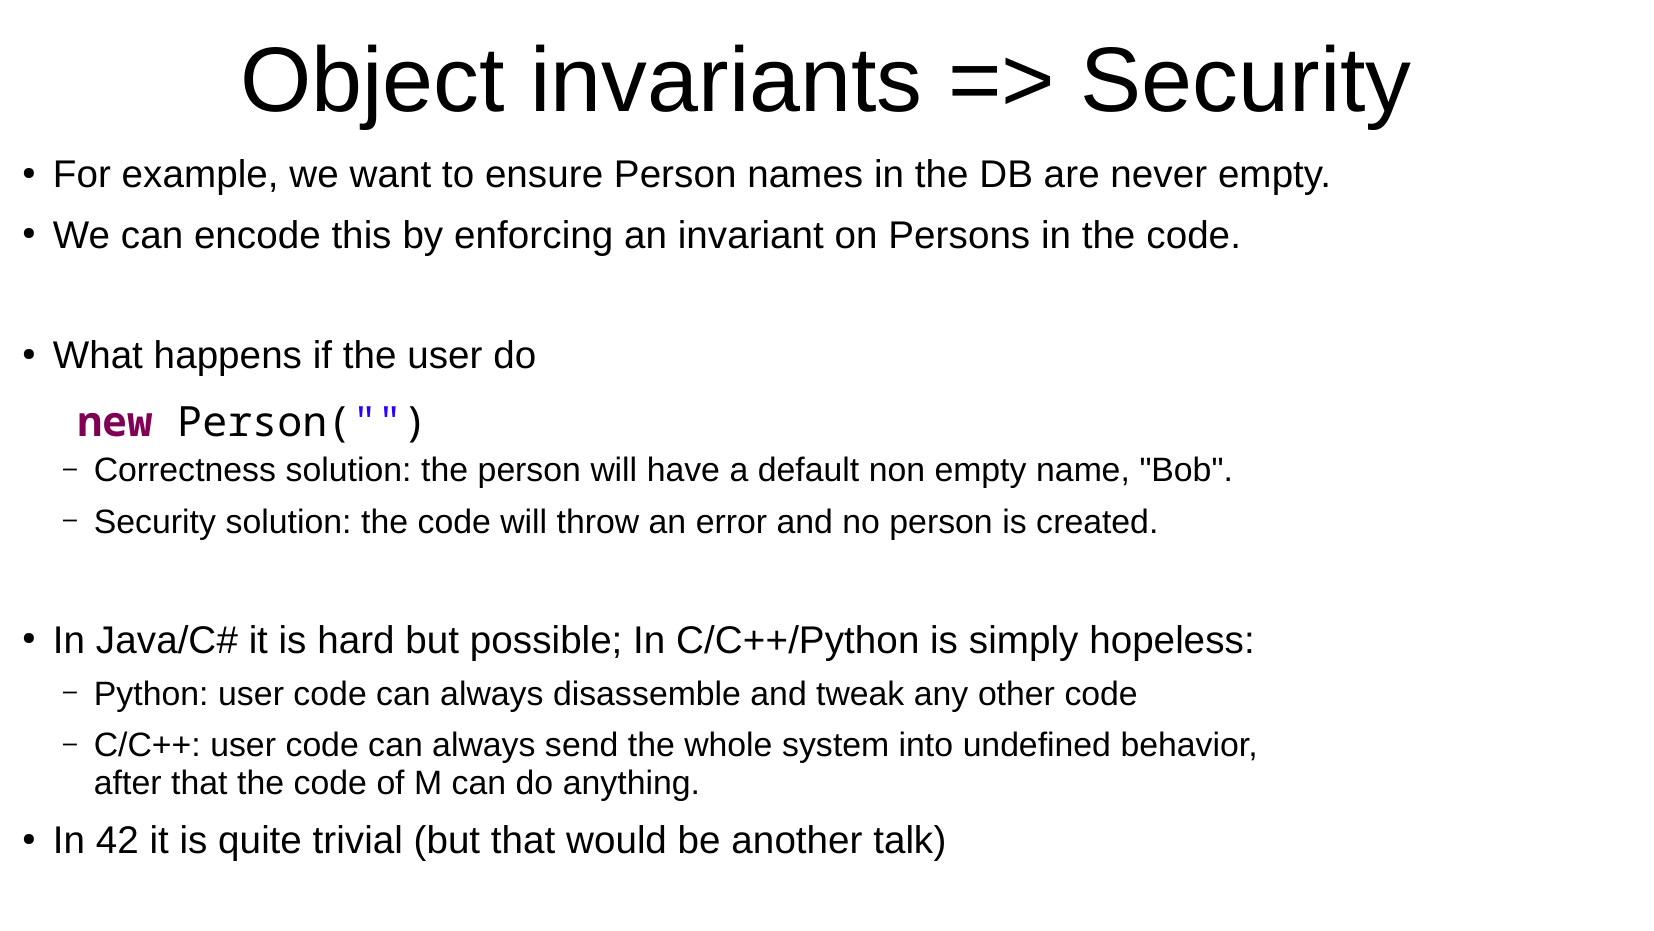

Object invariants => Security
# For example, we want to ensure Person names in the DB are never empty.
We can encode this by enforcing an invariant on Persons in the code.
What happens if the user do
Correctness solution: the person will have a default non empty name, "Bob".
Security solution: the code will throw an error and no person is created.
In Java/C# it is hard but possible; In C/C++/Python is simply hopeless:
Python: user code can always disassemble and tweak any other code
C/C++: user code can always send the whole system into undefined behavior,
after that the code of M can do anything.
In 42 it is quite trivial (but that would be another talk)
new Person("")